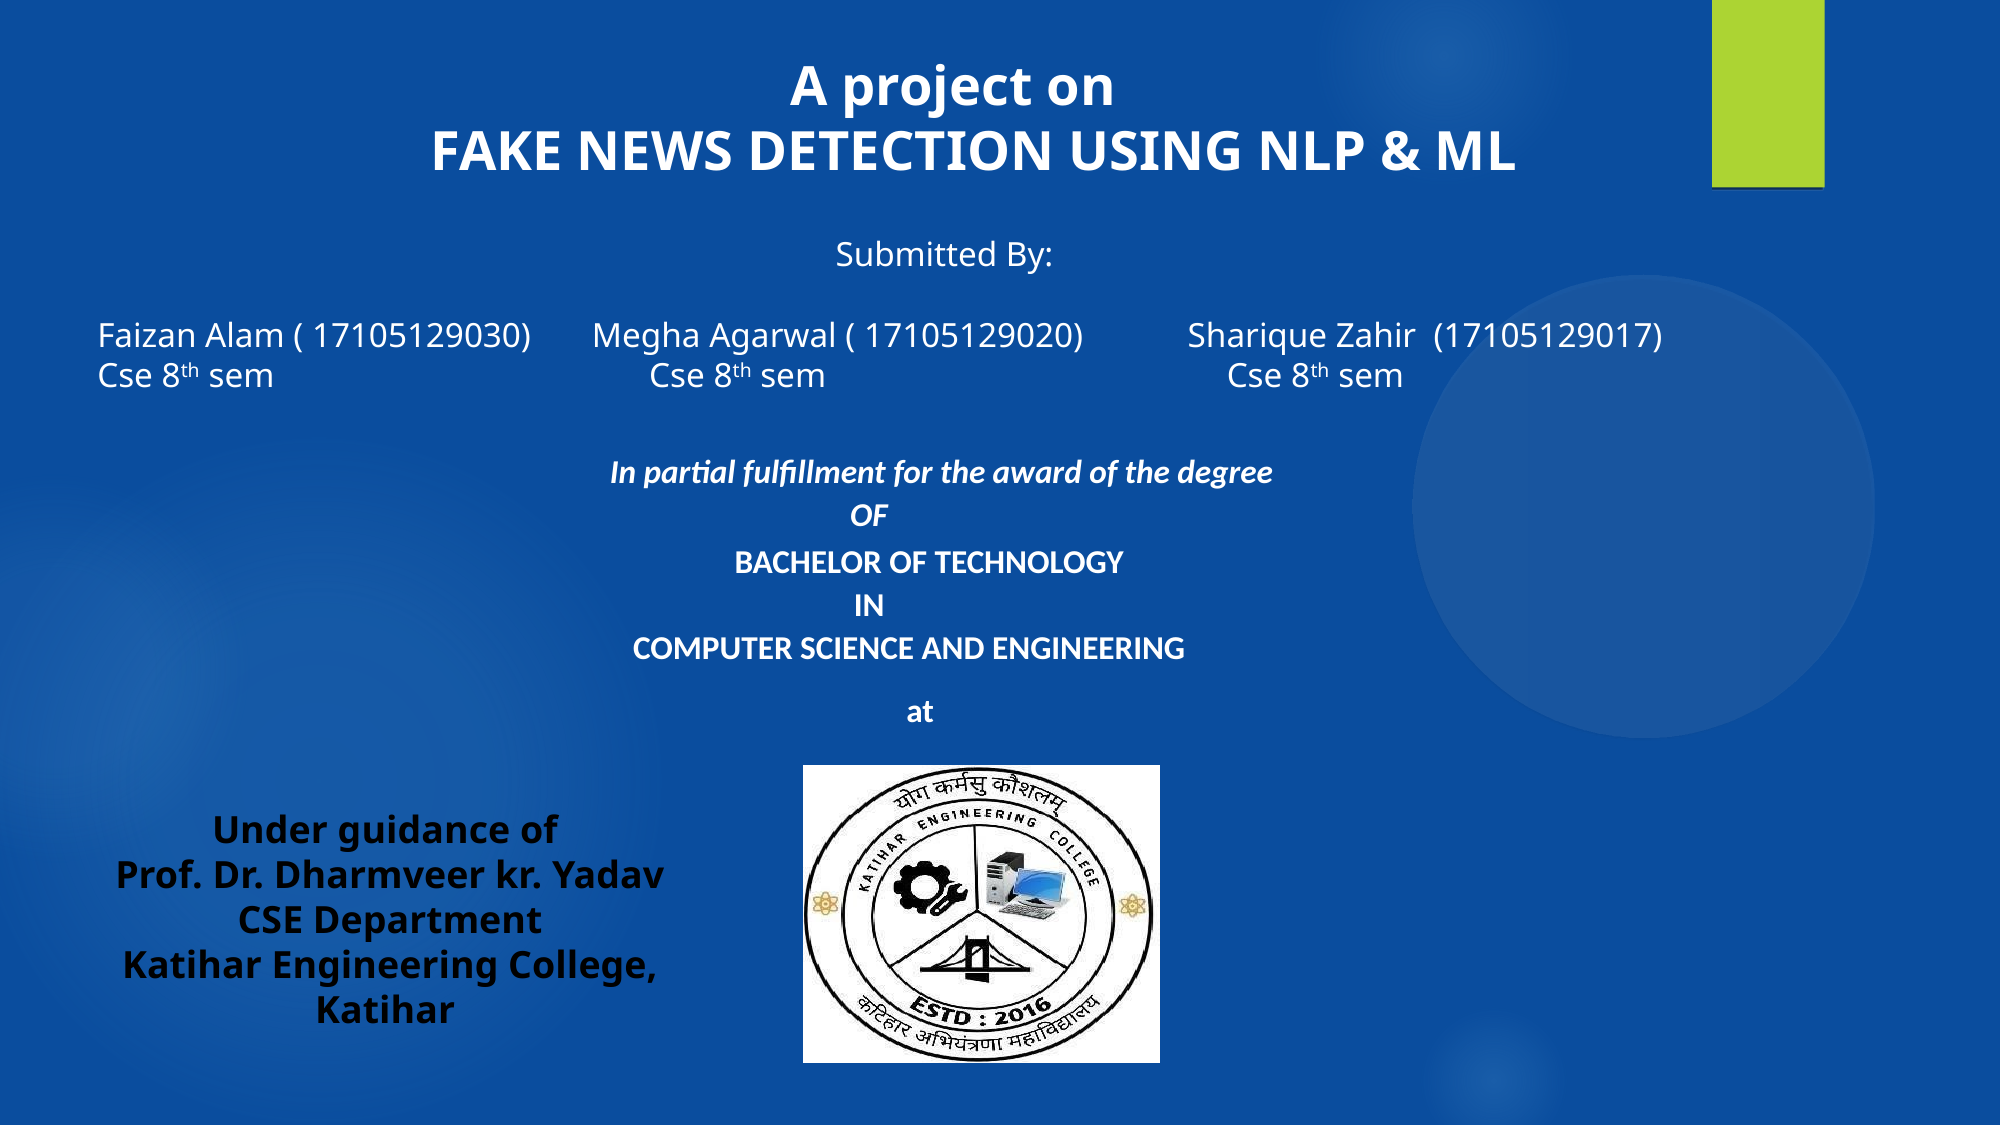

A project on
FAKE NEWS DETECTION USING NLP & ML
										Submitted By:
Faizan Alam ( 17105129030) Megha Agarwal ( 17105129020) Sharique Zahir (17105129017)
Cse 8th sem					 Cse 8th sem					 Cse 8th sem
In partial fulfillment for the award of the degree
 						 	 OF
		BACHELOR OF TECHNOLOGY
 			 IN
 COMPUTER SCIENCE AND ENGINEERING
 				 at
Under guidance of
Prof. Dr. Dharmveer kr. Yadav
CSE Department
Katihar Engineering College, Katihar